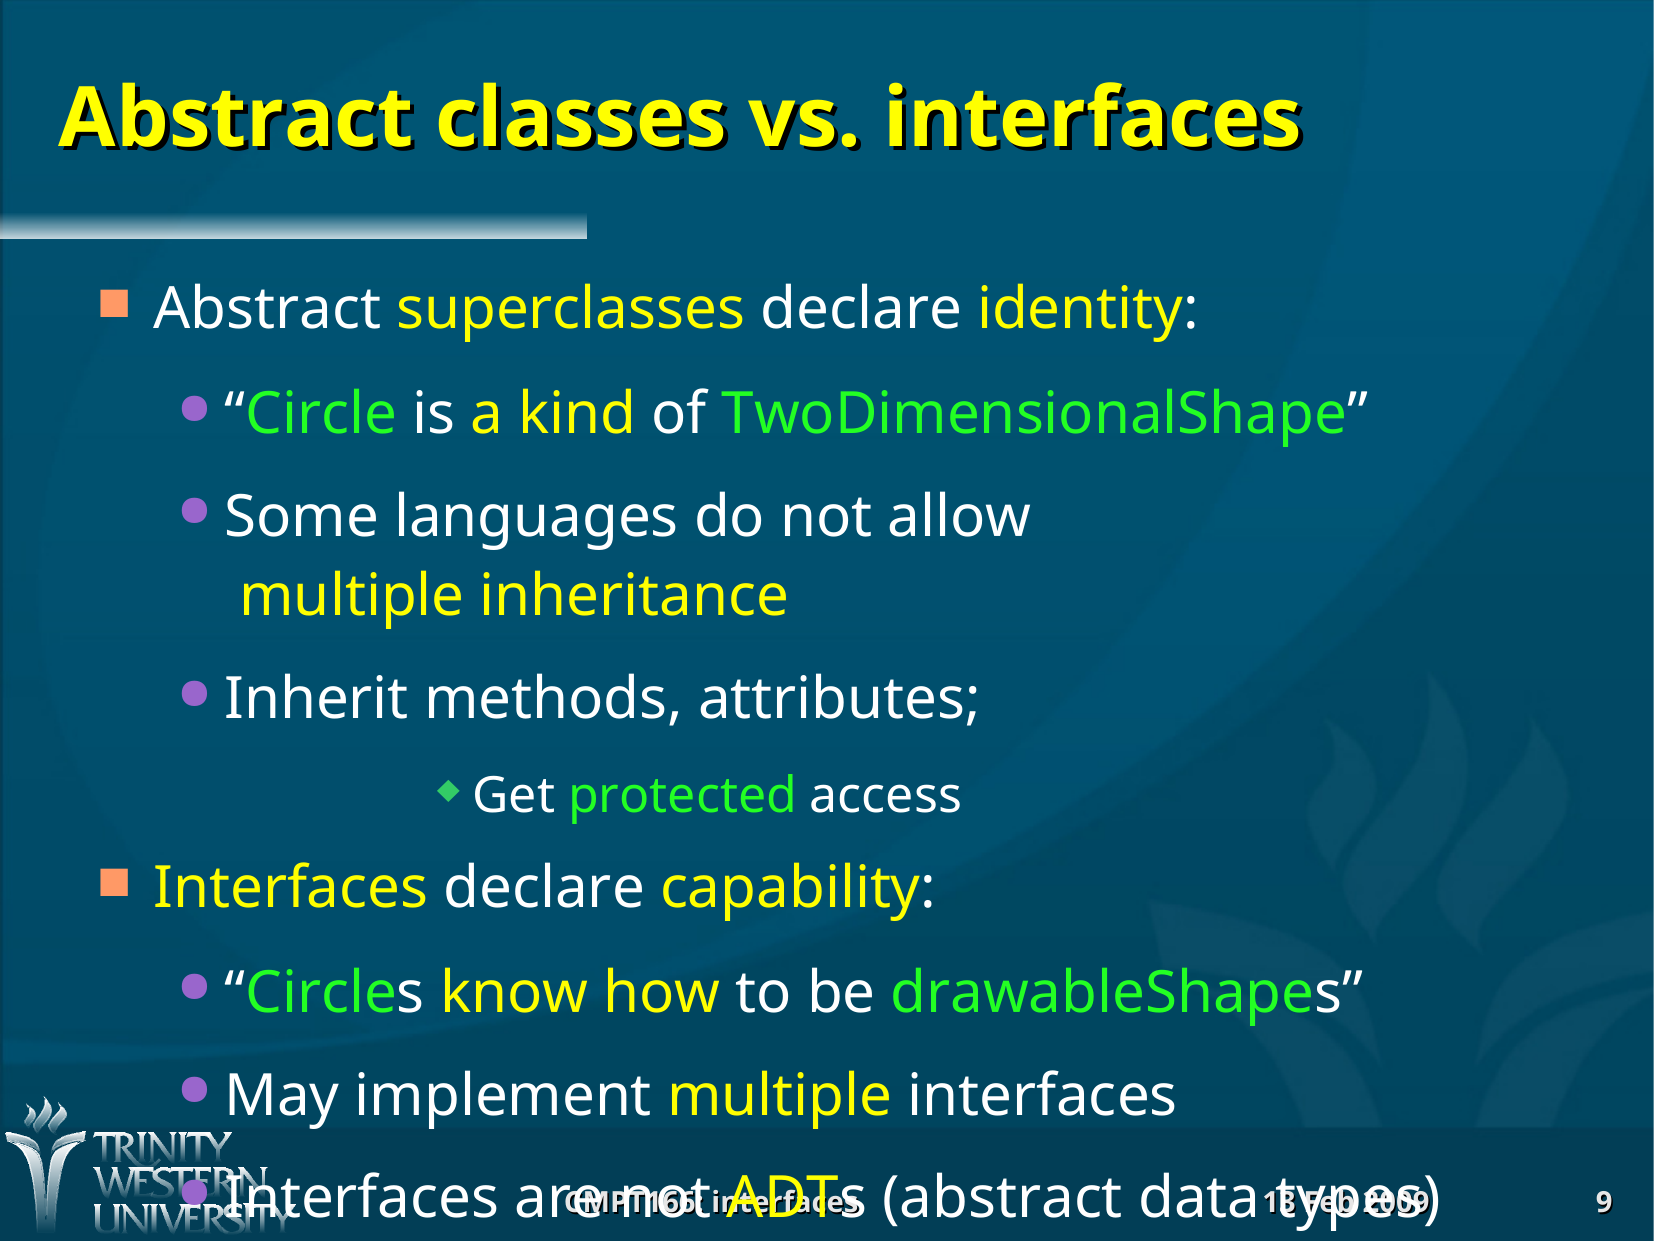

# Abstract classes vs. interfaces
Abstract superclasses declare identity:
“Circle is a kind of TwoDimensionalShape”
Some languages do not allow
 multiple inheritance
Inherit methods, attributes;
Get protected access
Interfaces declare capability:
“Circles know how to be drawableShapes”
May implement multiple interfaces
Interfaces are not ADTs (abstract data types)
CMPT166: interfaces
13 Feb 2009
9